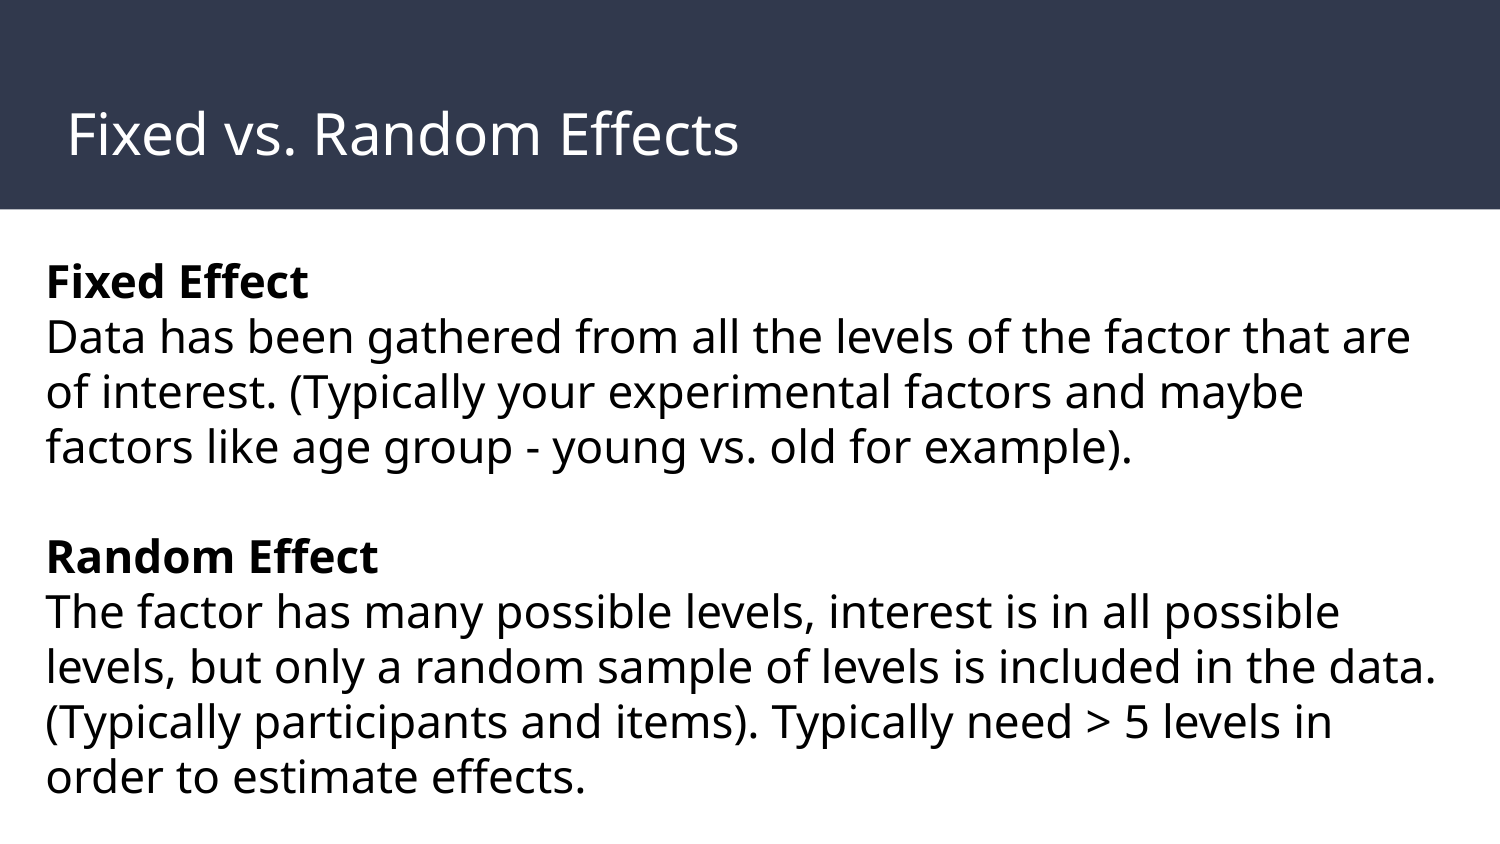

# Fixed vs. Random Effects
Fixed Effect
Data has been gathered from all the levels of the factor that are of interest. (Typically your experimental factors and maybe factors like age group - young vs. old for example).
Random Effect
The factor has many possible levels, interest is in all possible levels, but only a random sample of levels is included in the data. (Typically participants and items). Typically need > 5 levels in order to estimate effects.